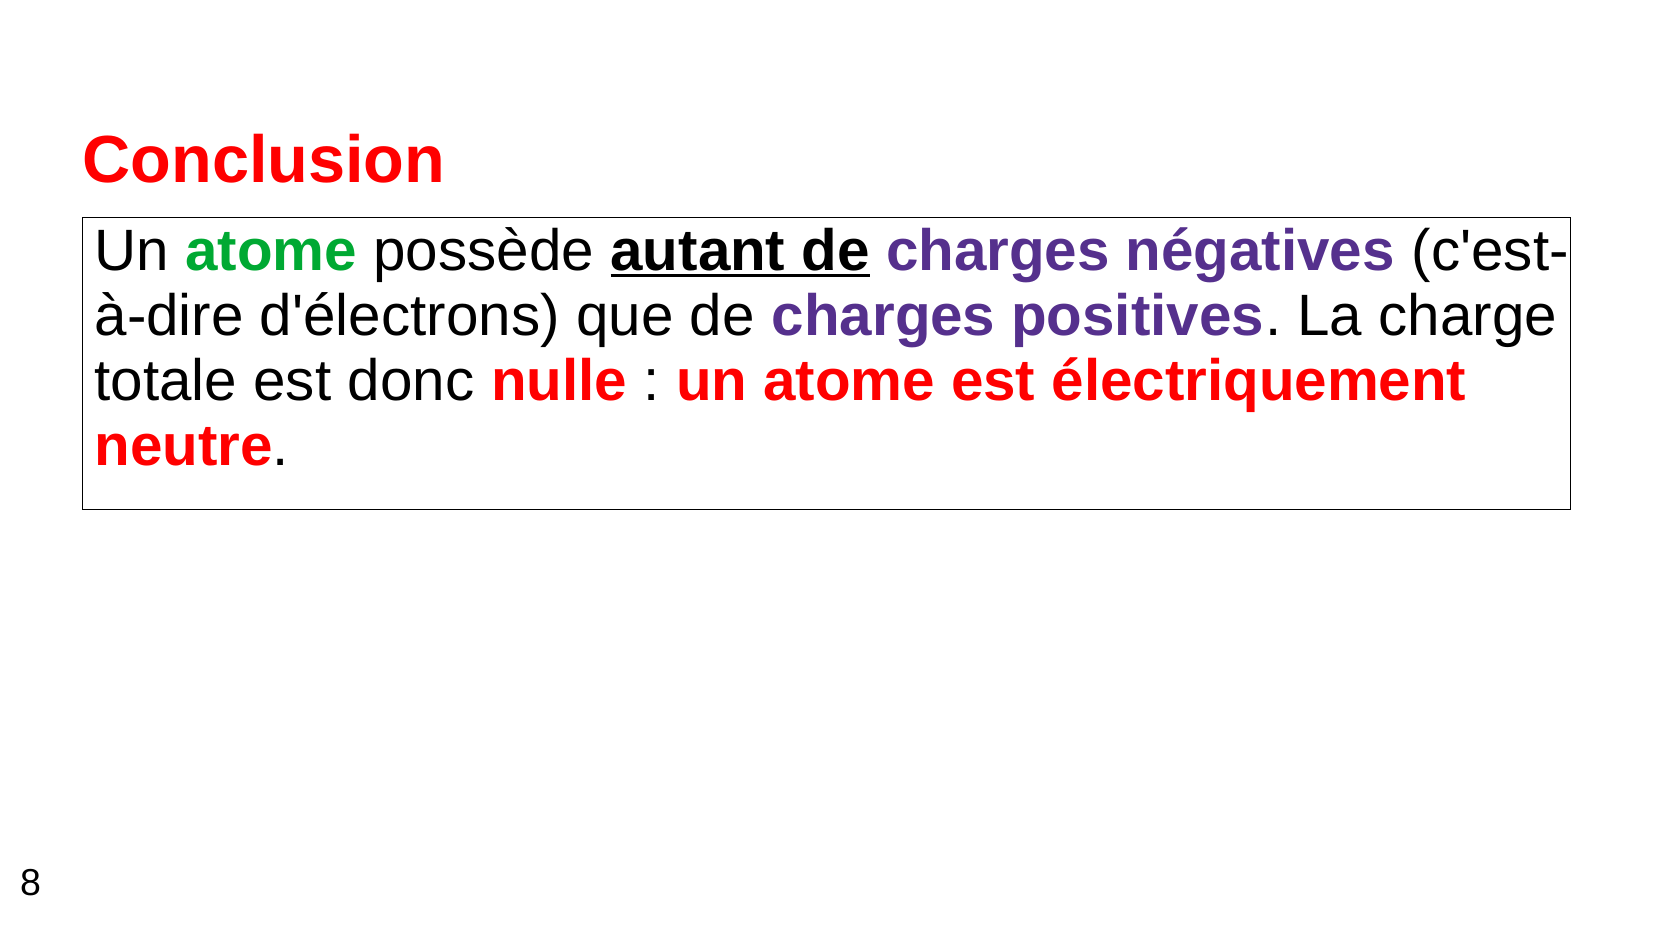

# Conclusion
Un atome possède autant de charges négatives (c'est-à-dire d'électrons) que de charges positives. La charge totale est donc nulle : un atome est électriquement neutre.